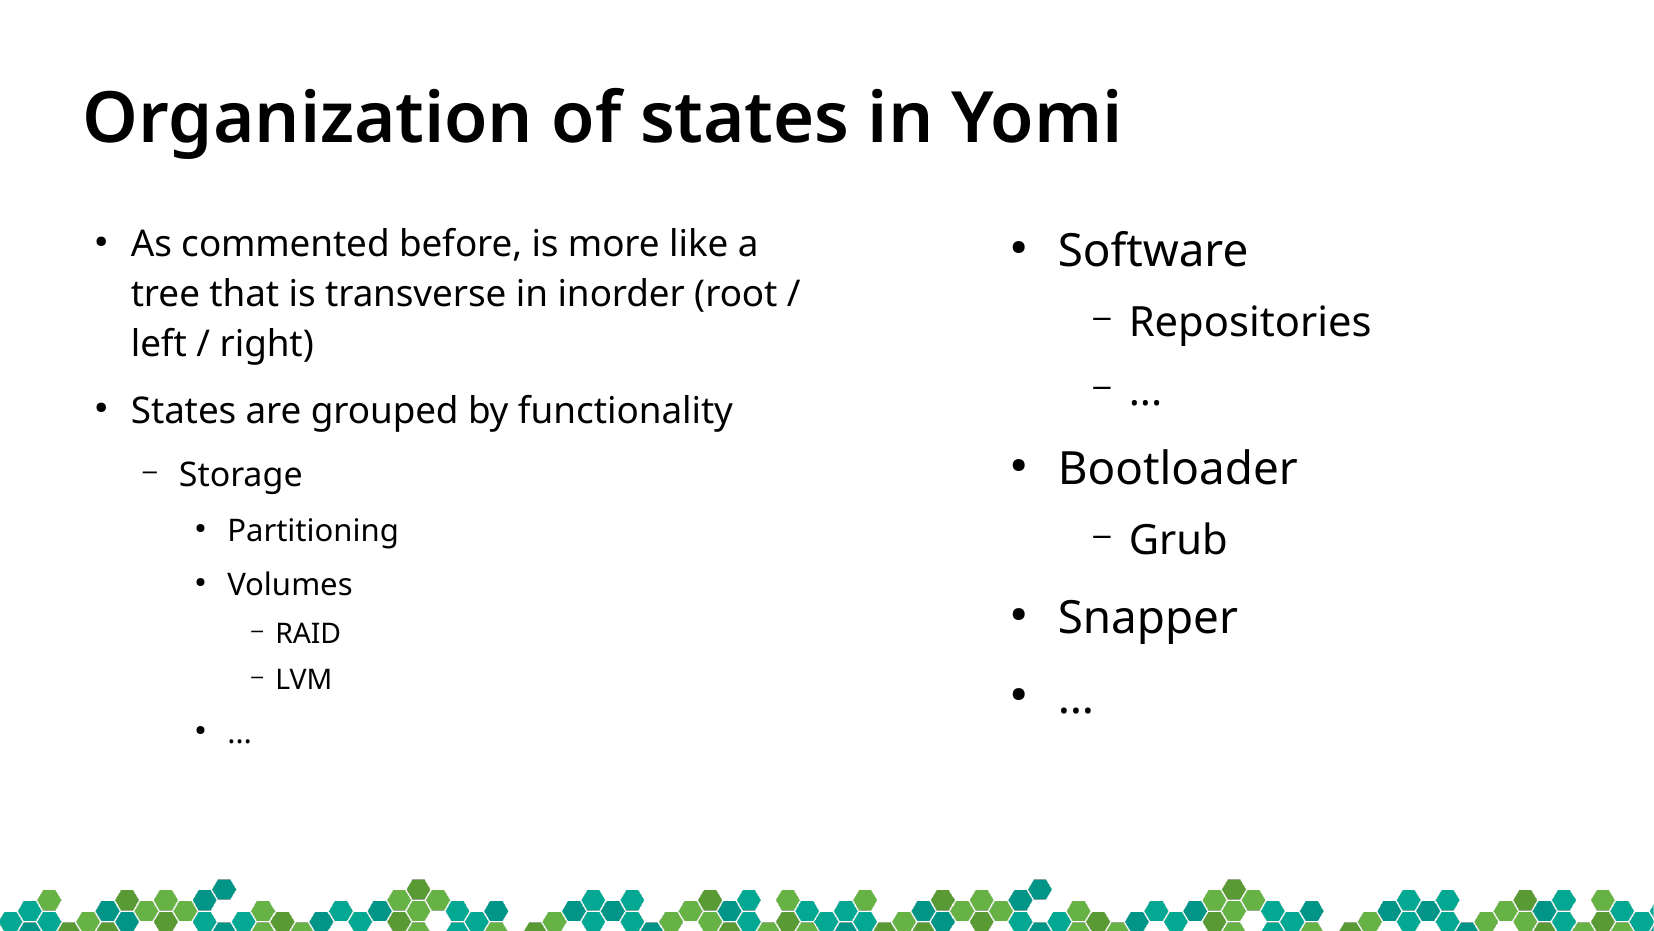

# Organization of states in Yomi
As commented before, is more like a tree that is transverse in inorder (root / left / right)
States are grouped by functionality
Storage
Partitioning
Volumes
RAID
LVM
…
Software
Repositories
...
Bootloader
Grub
Snapper
…